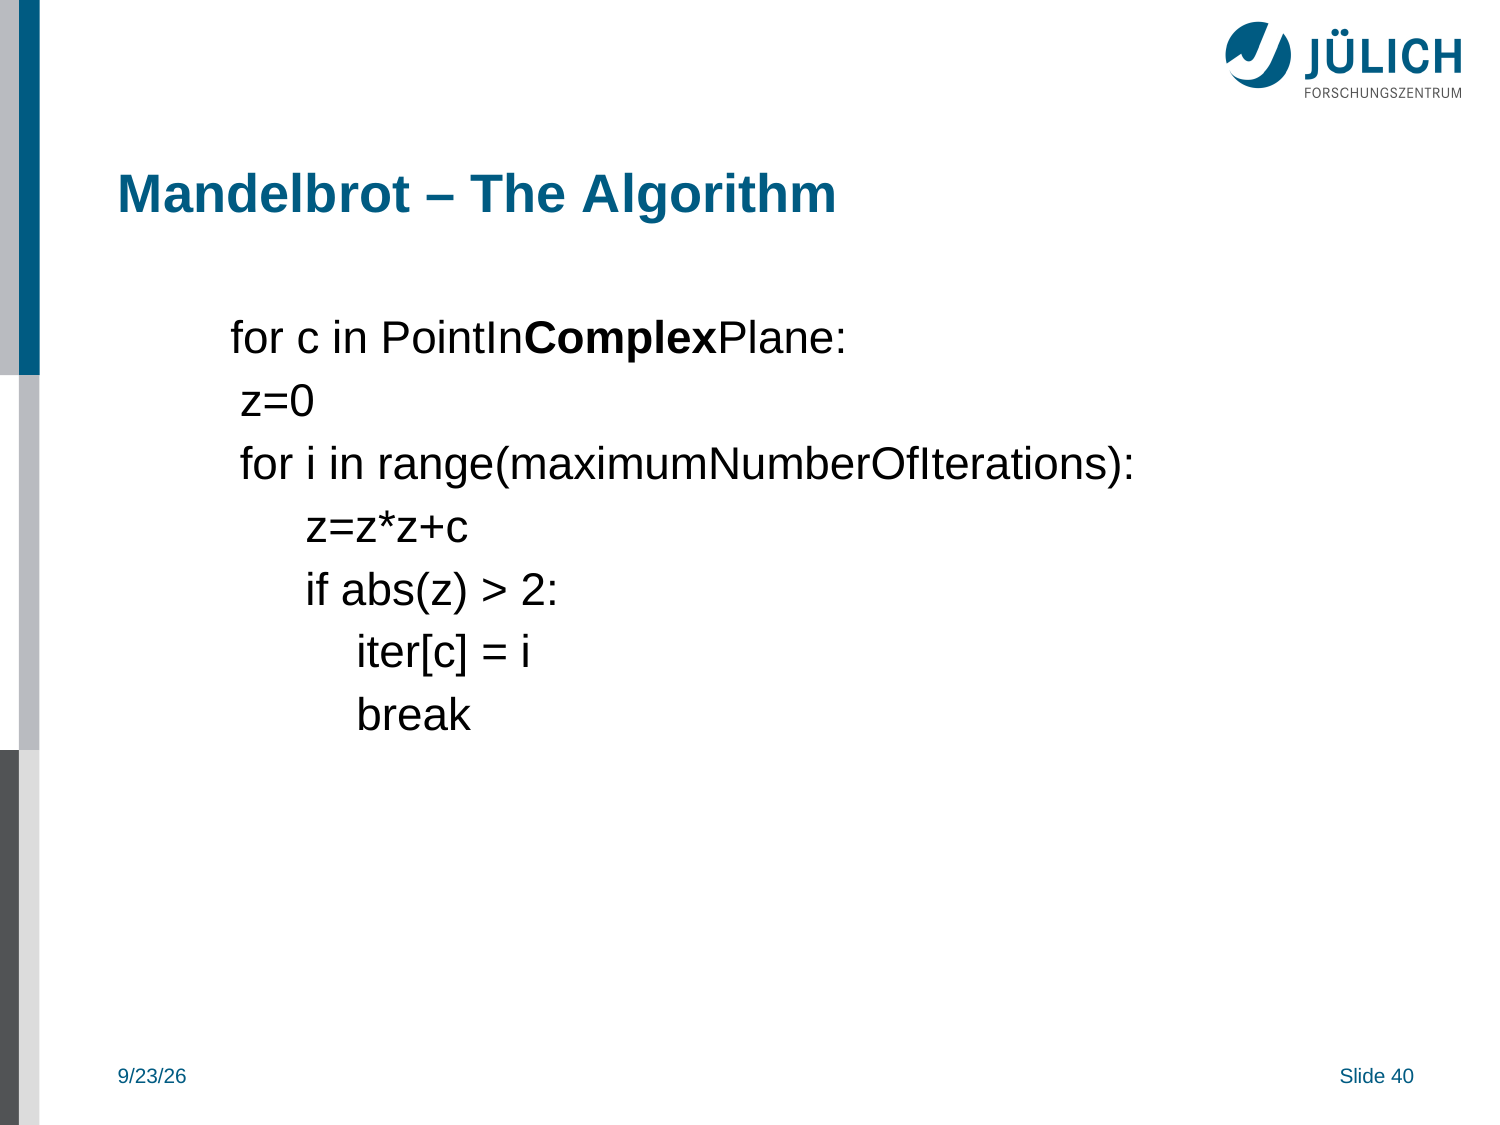

# Mandelbrot – The Algorithm
for c in PointInComplexPlane:
z=0
for i in range(maximumNumberOfIterations):
z=z*z+c
if abs(z) > 2:
 iter[c] = i
 break